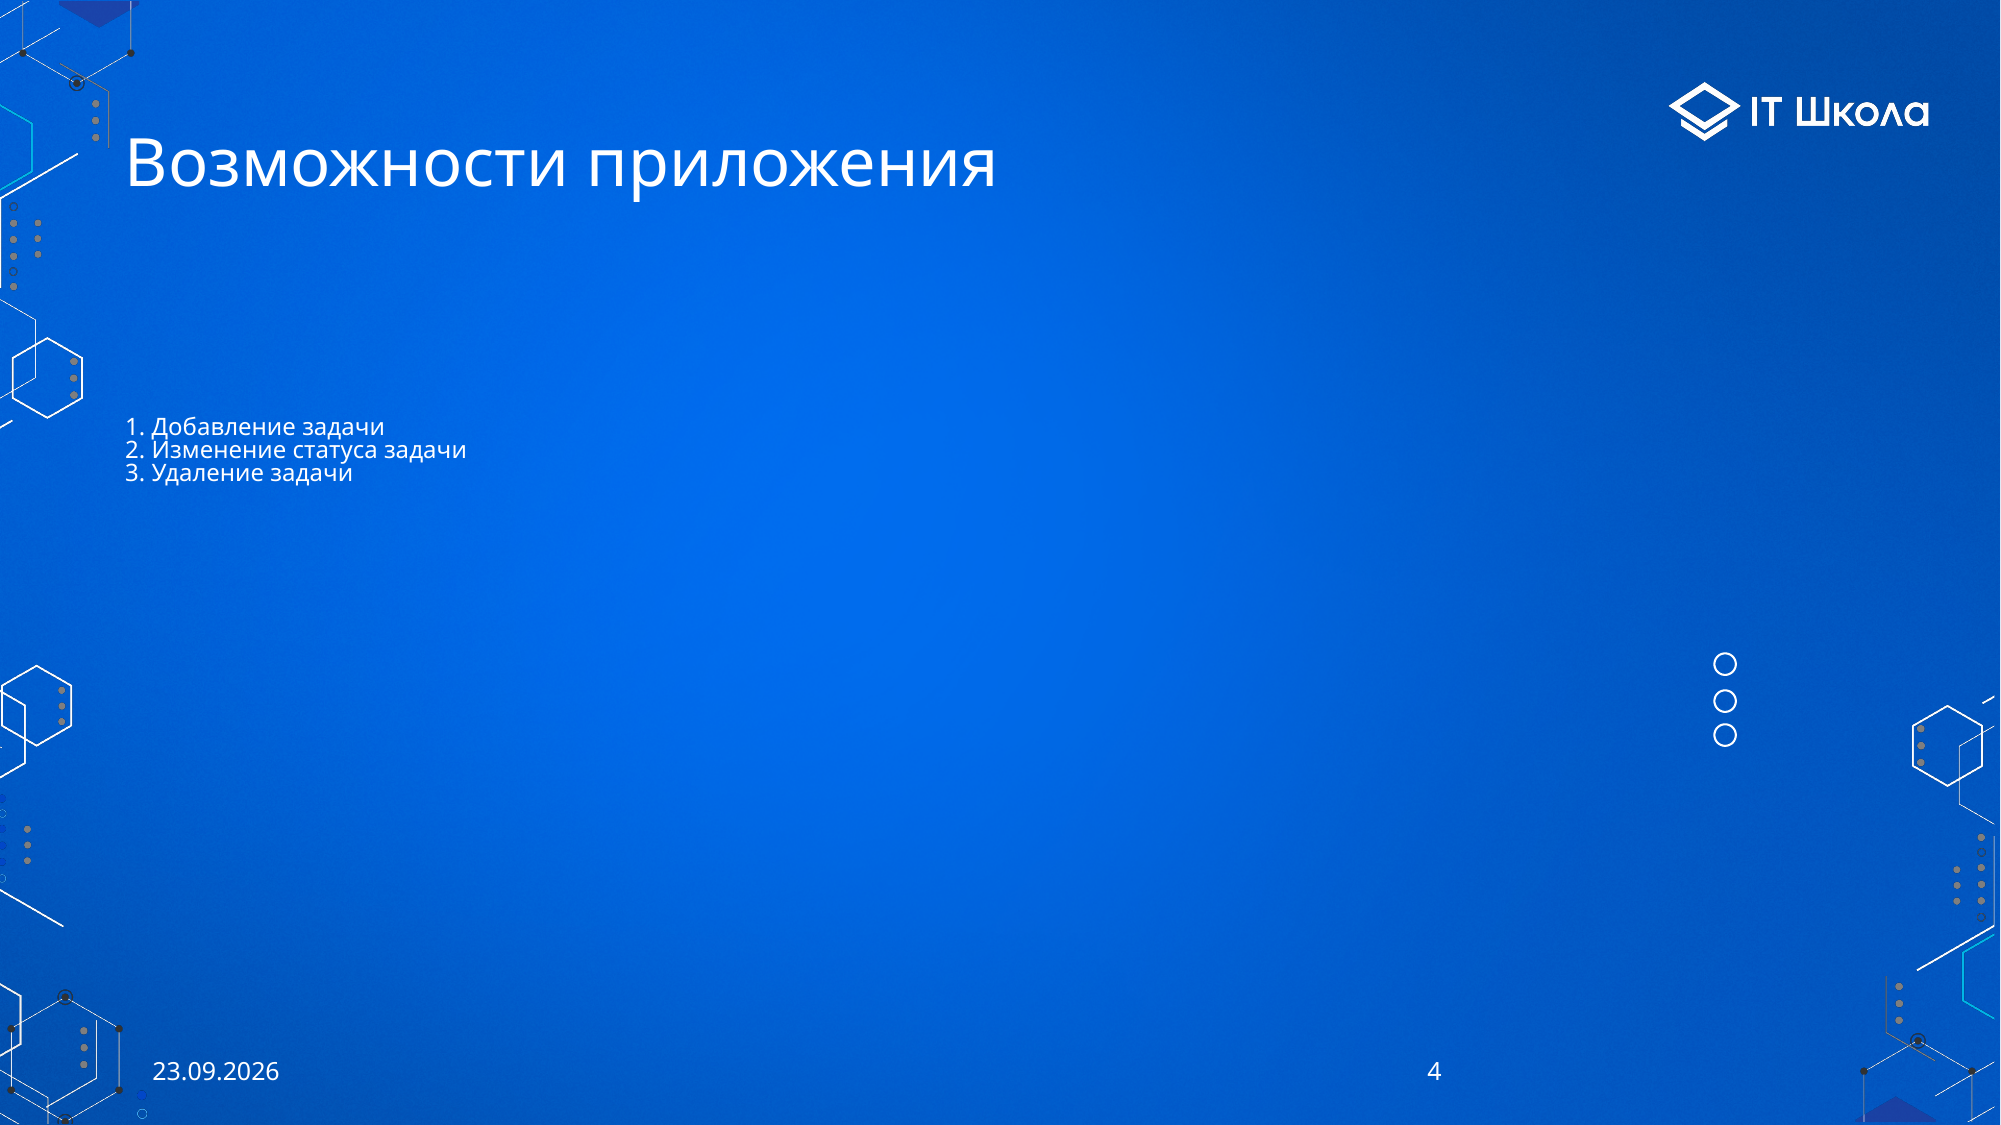

Возможности приложения
# 1. Добавление задачи 2. Изменение статуса задачи 3. Удаление задачи